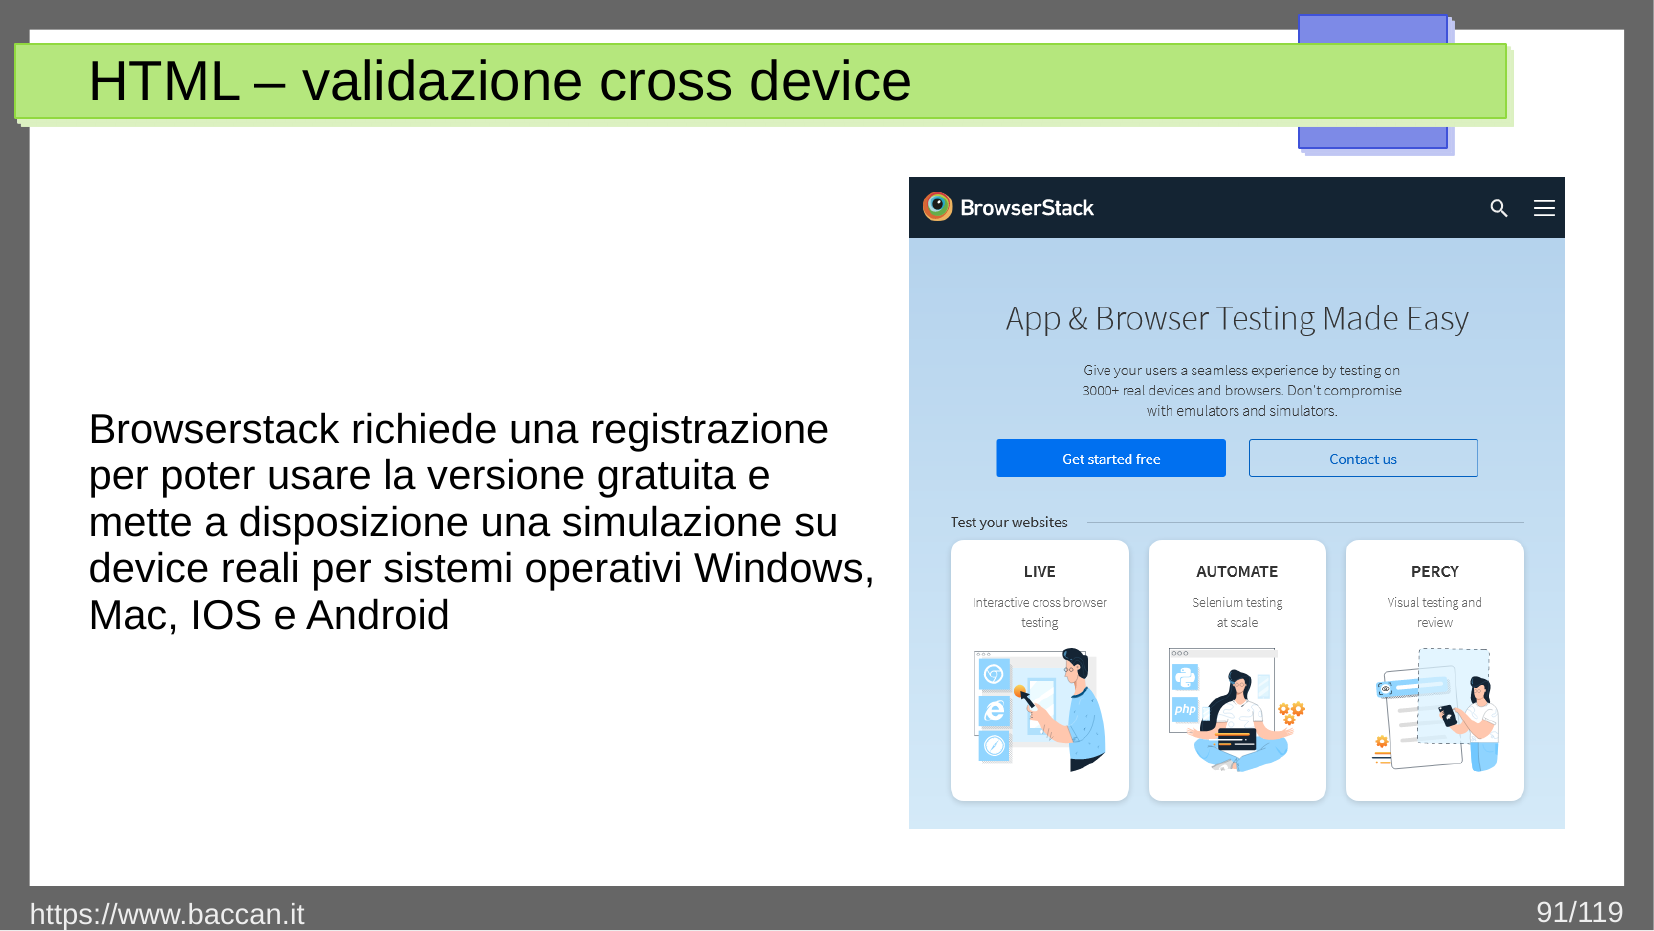

# HTML – validazione cross device
Browserstack richiede una registrazione per poter usare la versione gratuita e mette a disposizione una simulazione su device reali per sistemi operativi Windows, Mac, IOS e Android
91
https://www.baccan.it